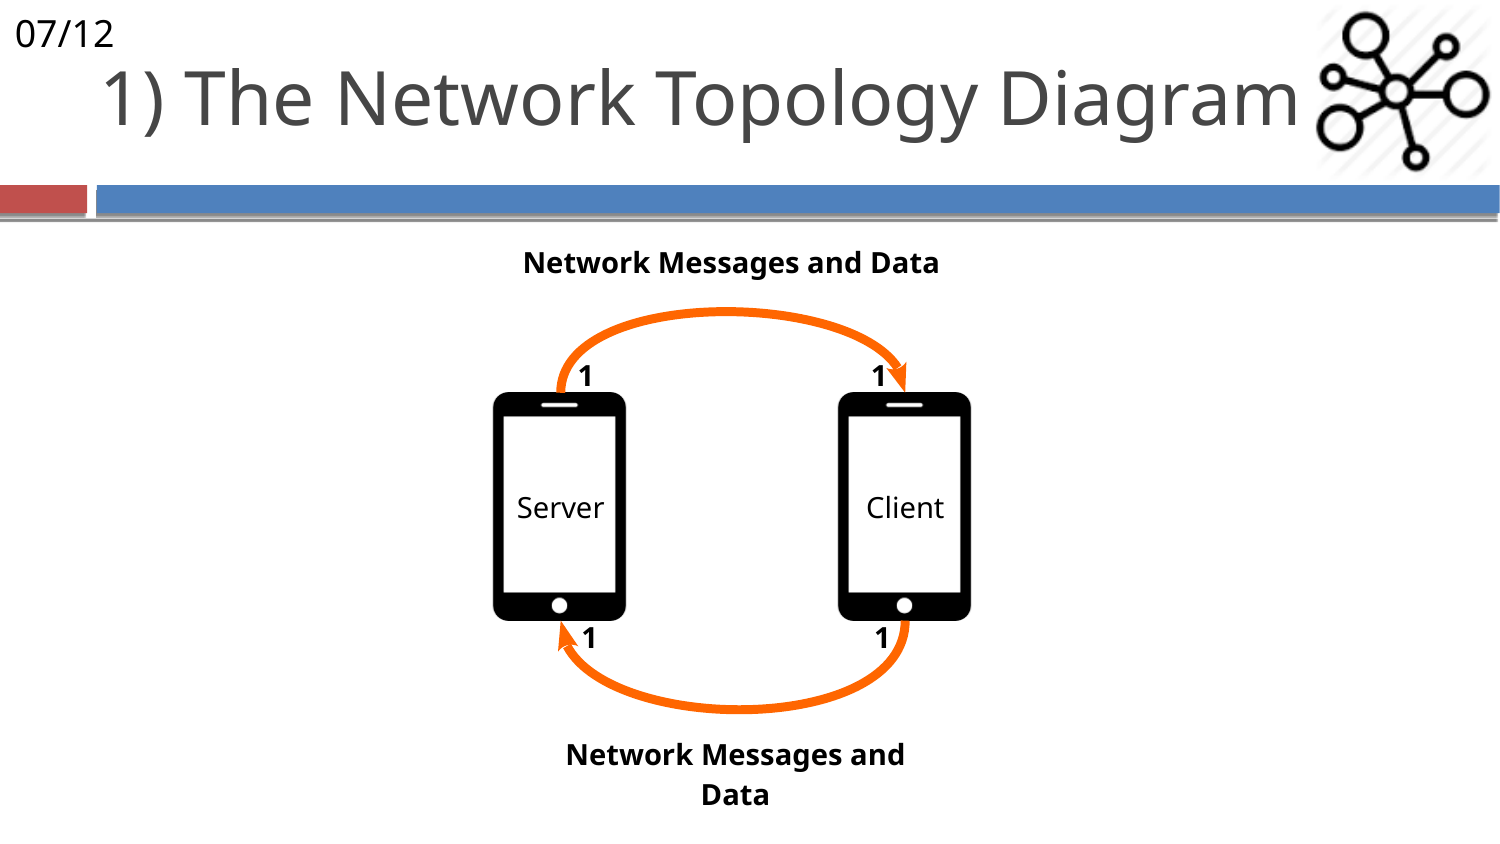

07/12
1) The Network Topology Diagram
Network Messages and Data
1
1
Server
Client
1
1
Network Messages and Data